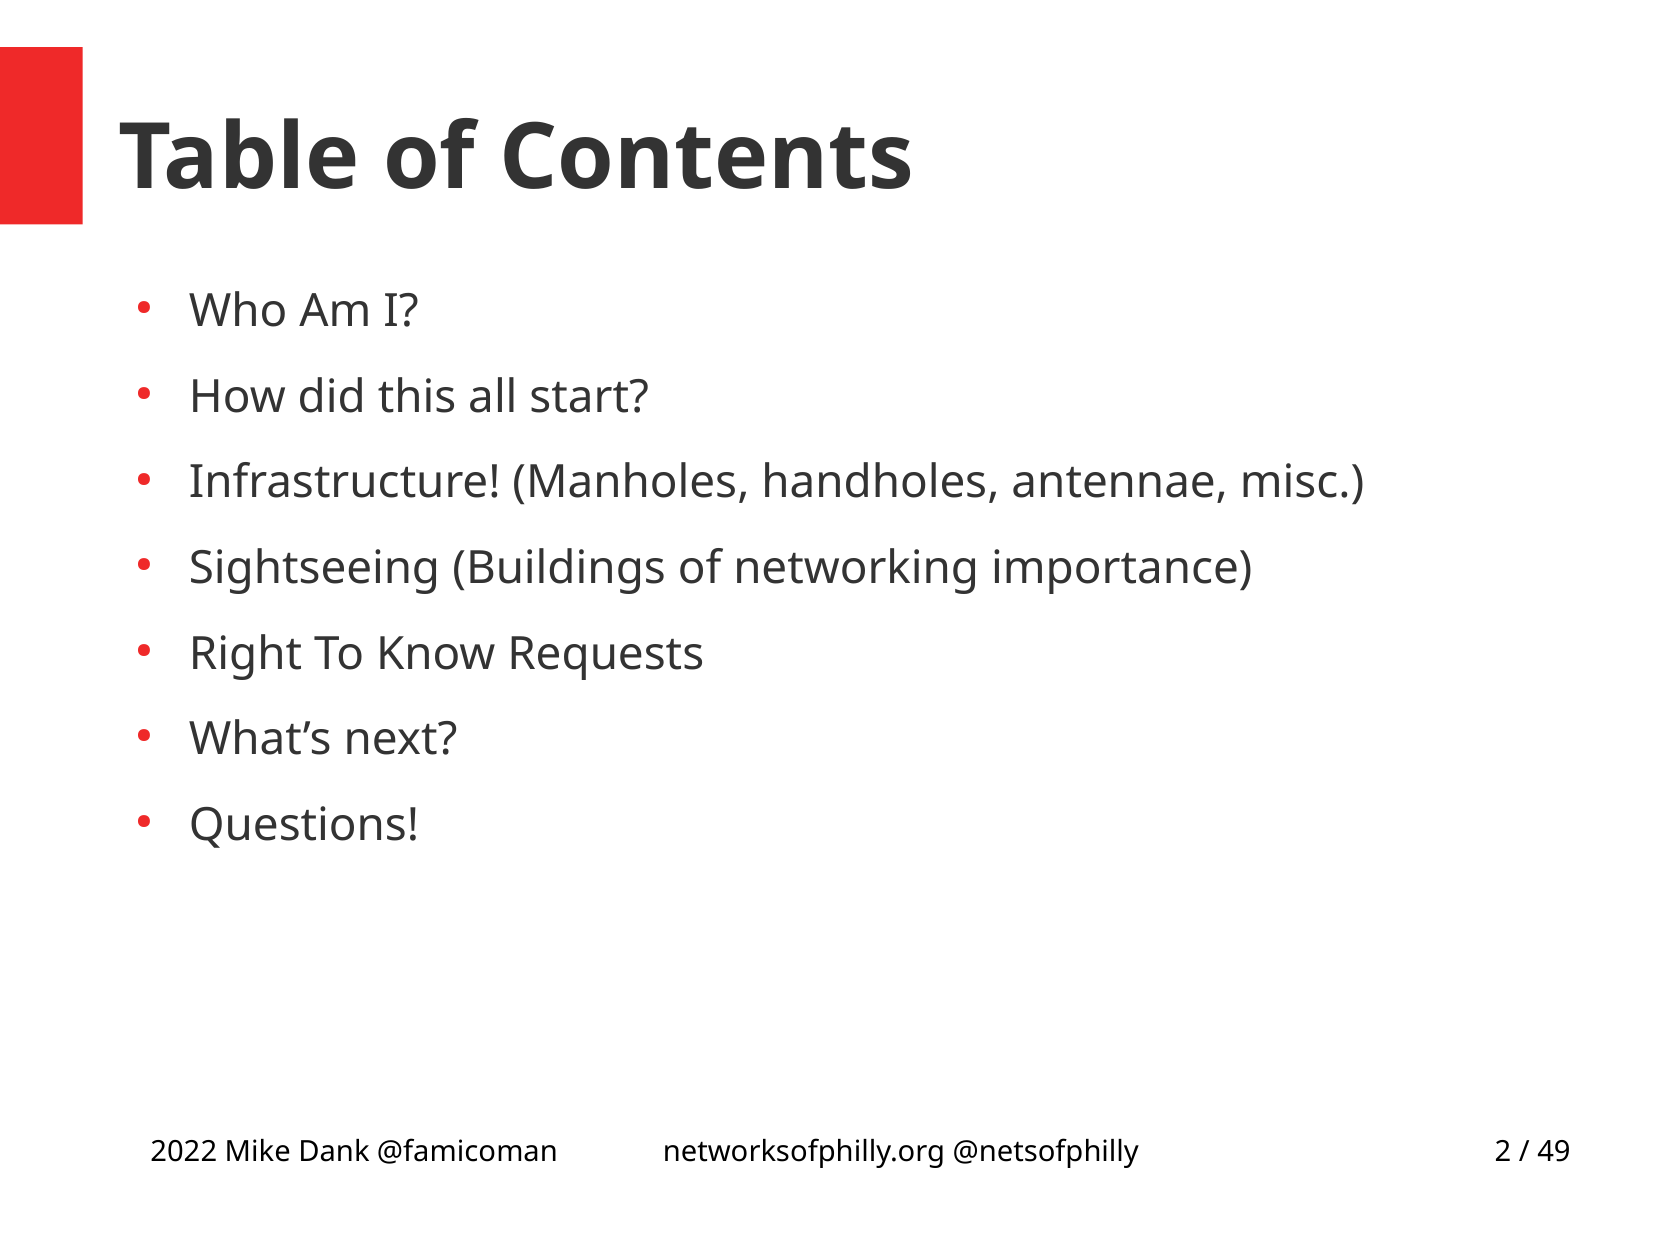

# Table of Contents
Who Am I?
How did this all start?
Infrastructure! (Manholes, handholes, antennae, misc.)
Sightseeing (Buildings of networking importance)
Right To Know Requests
What’s next?
Questions!
2022 Mike Dank @famicoman networksofphilly.org @netsofphilly
2